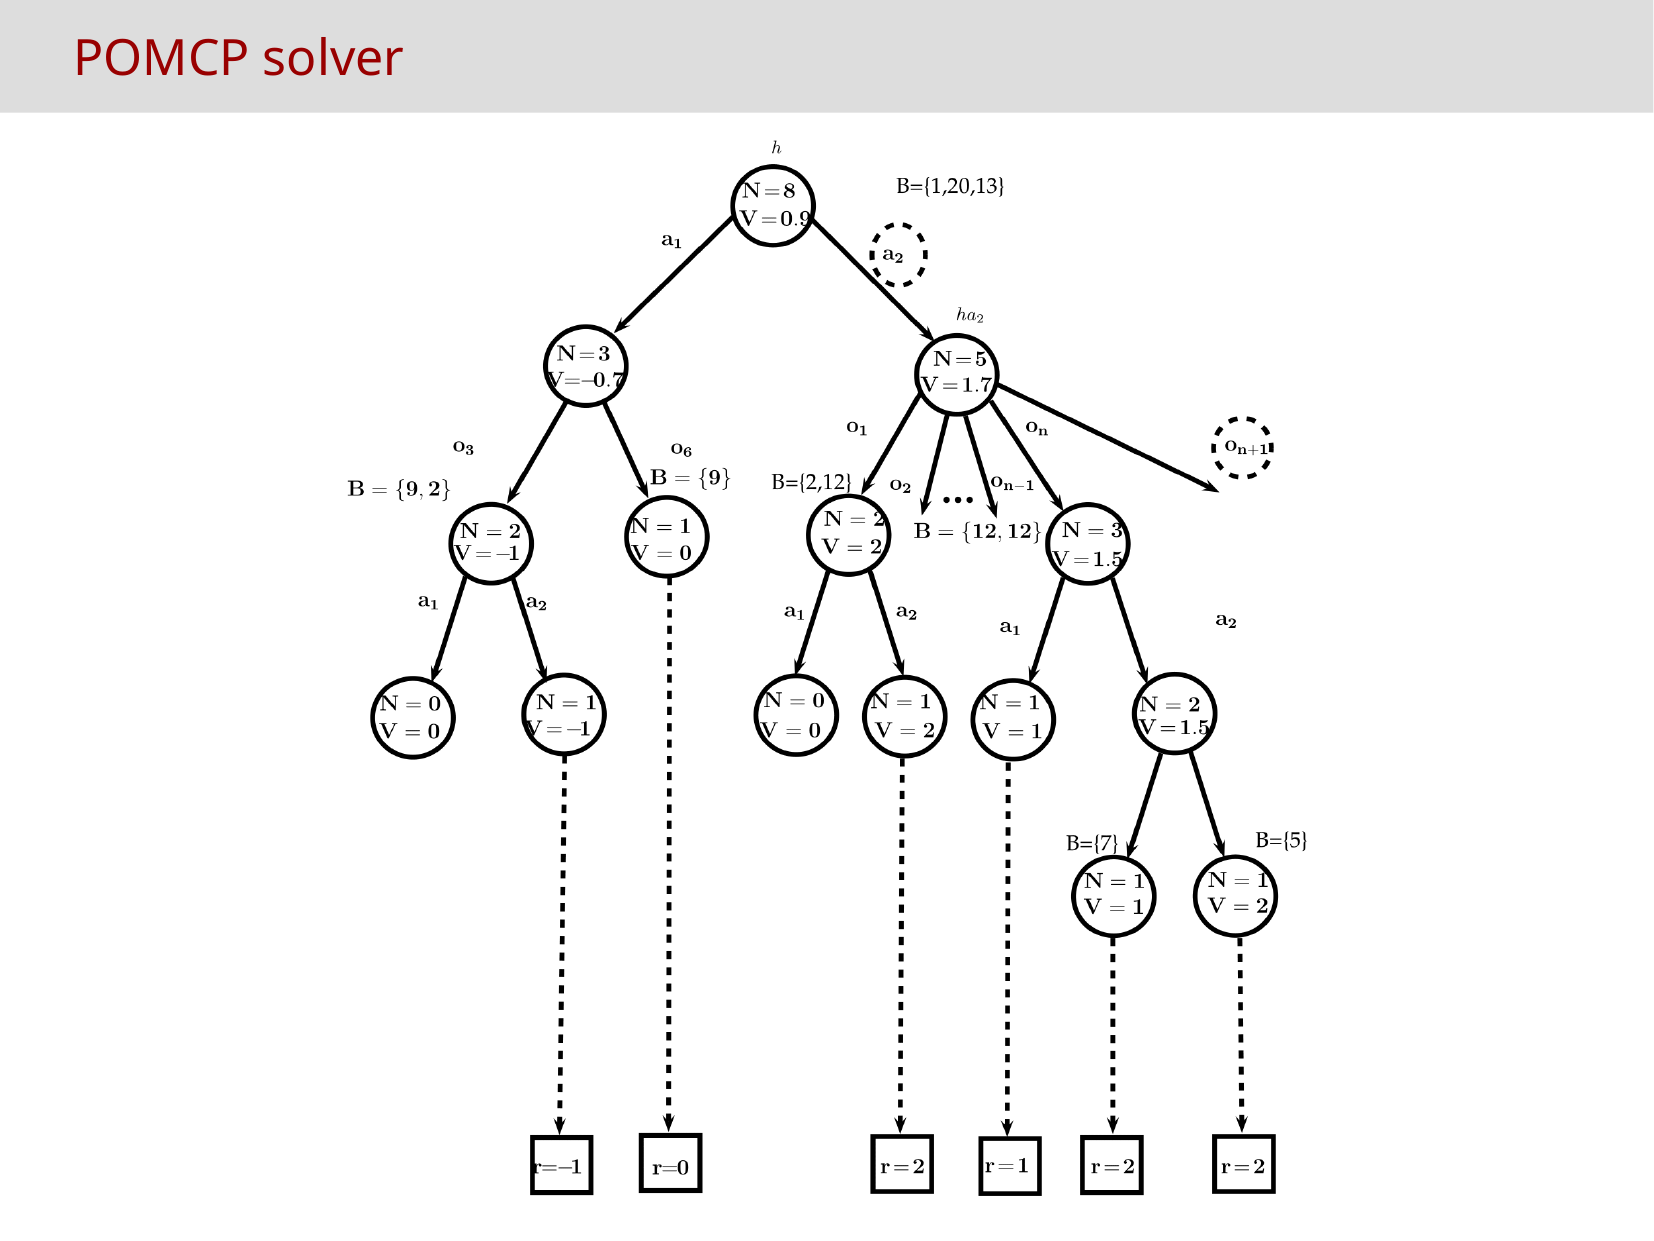

# POMCP solver
H2R lab Brown University